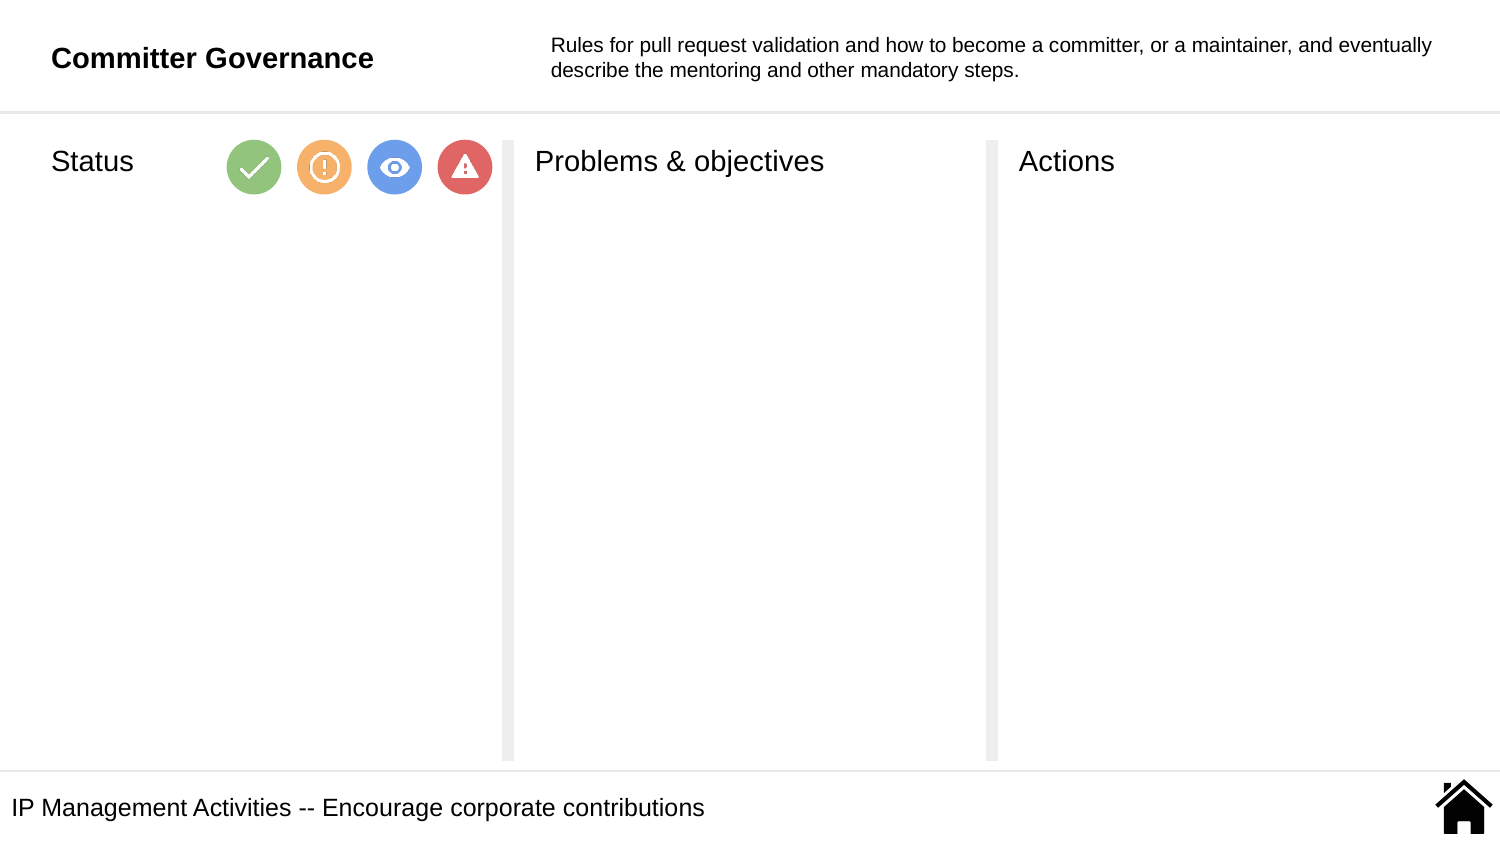

Committer Governance
Rules for pull request validation and how to become a committer, or a maintainer, and eventually describe the mentoring and other mandatory steps.
# Status
Problems & objectives
Actions
IP Management Activities -- Encourage corporate contributions